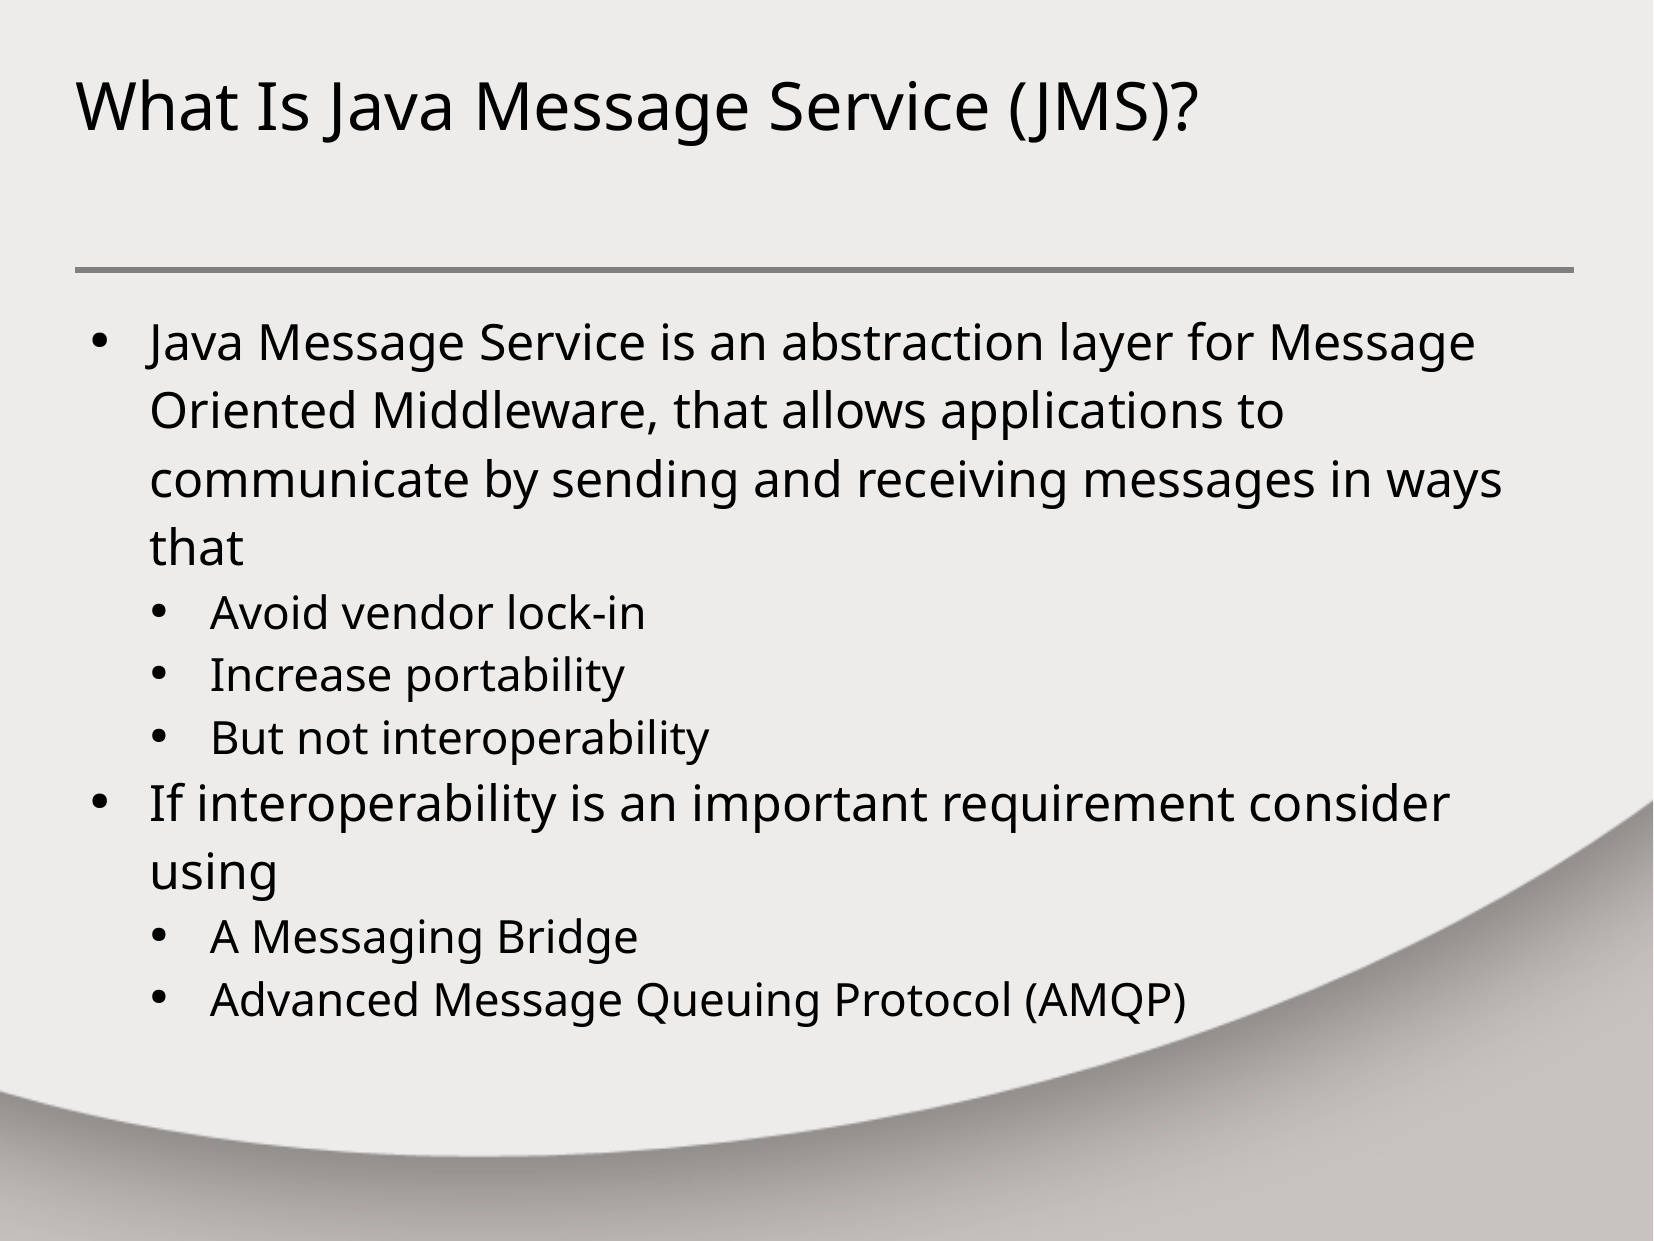

# What Is Java Message Service (JMS)?
Java Message Service is an abstraction layer for Message Oriented Middleware, that allows applications to communicate by sending and receiving messages in ways that
Avoid vendor lock-in
Increase portability
But not interoperability
If interoperability is an important requirement consider using
A Messaging Bridge
Advanced Message Queuing Protocol (AMQP)